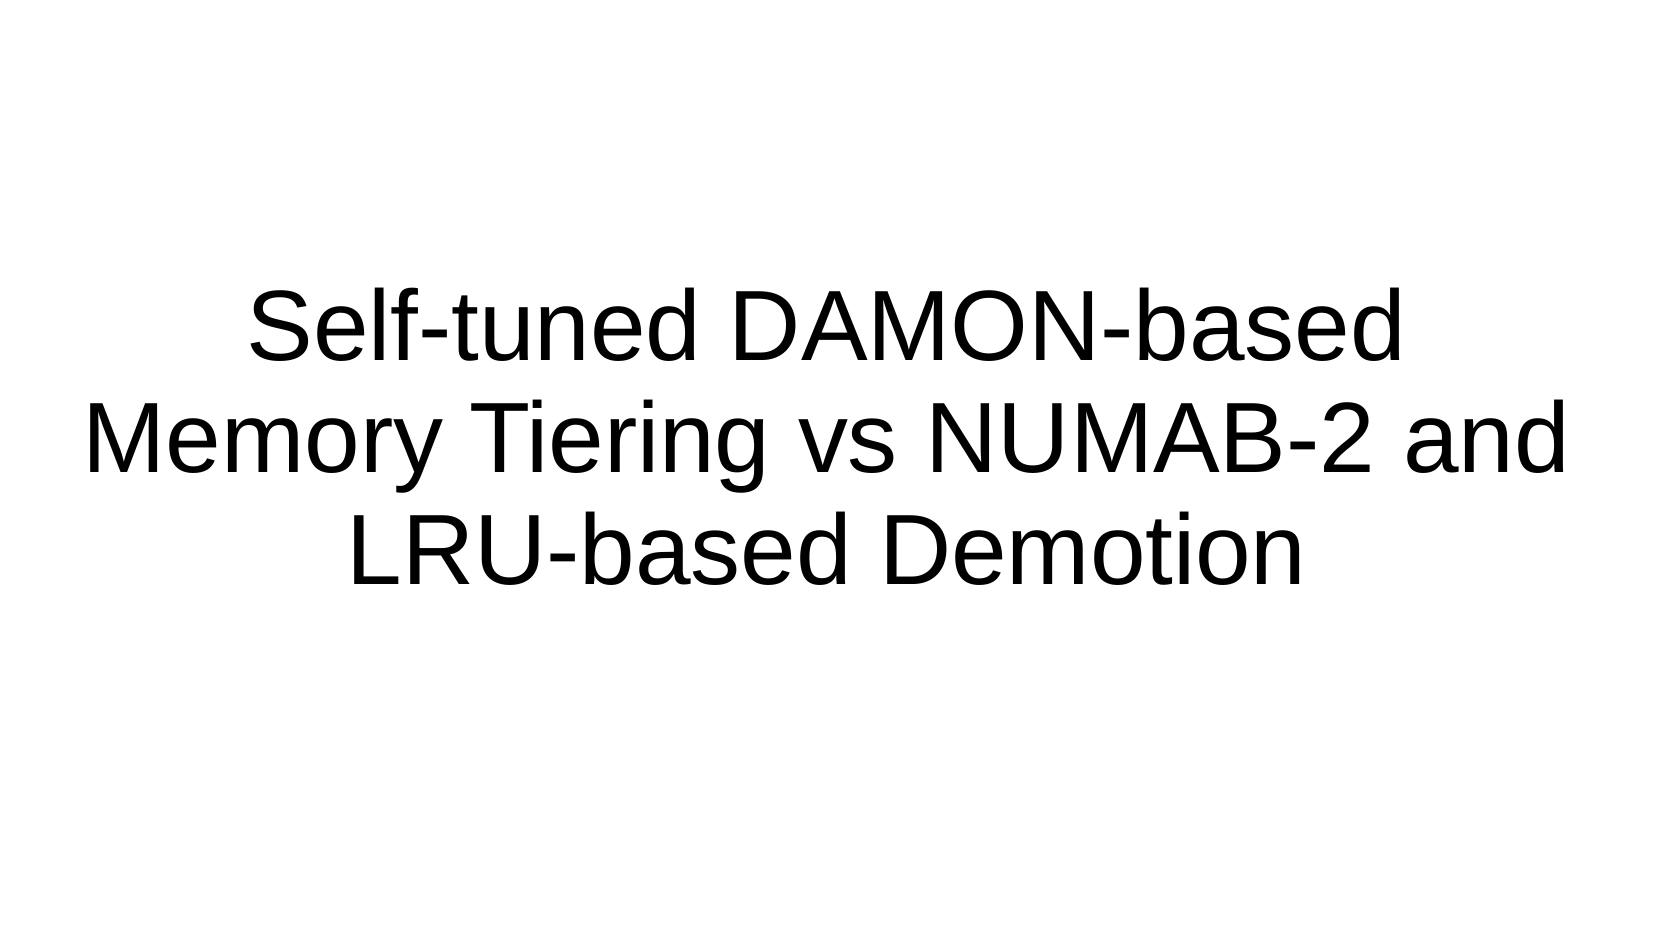

Self-tuned DAMON-based Memory Tiering vs NUMAB-2 and LRU-based Demotion